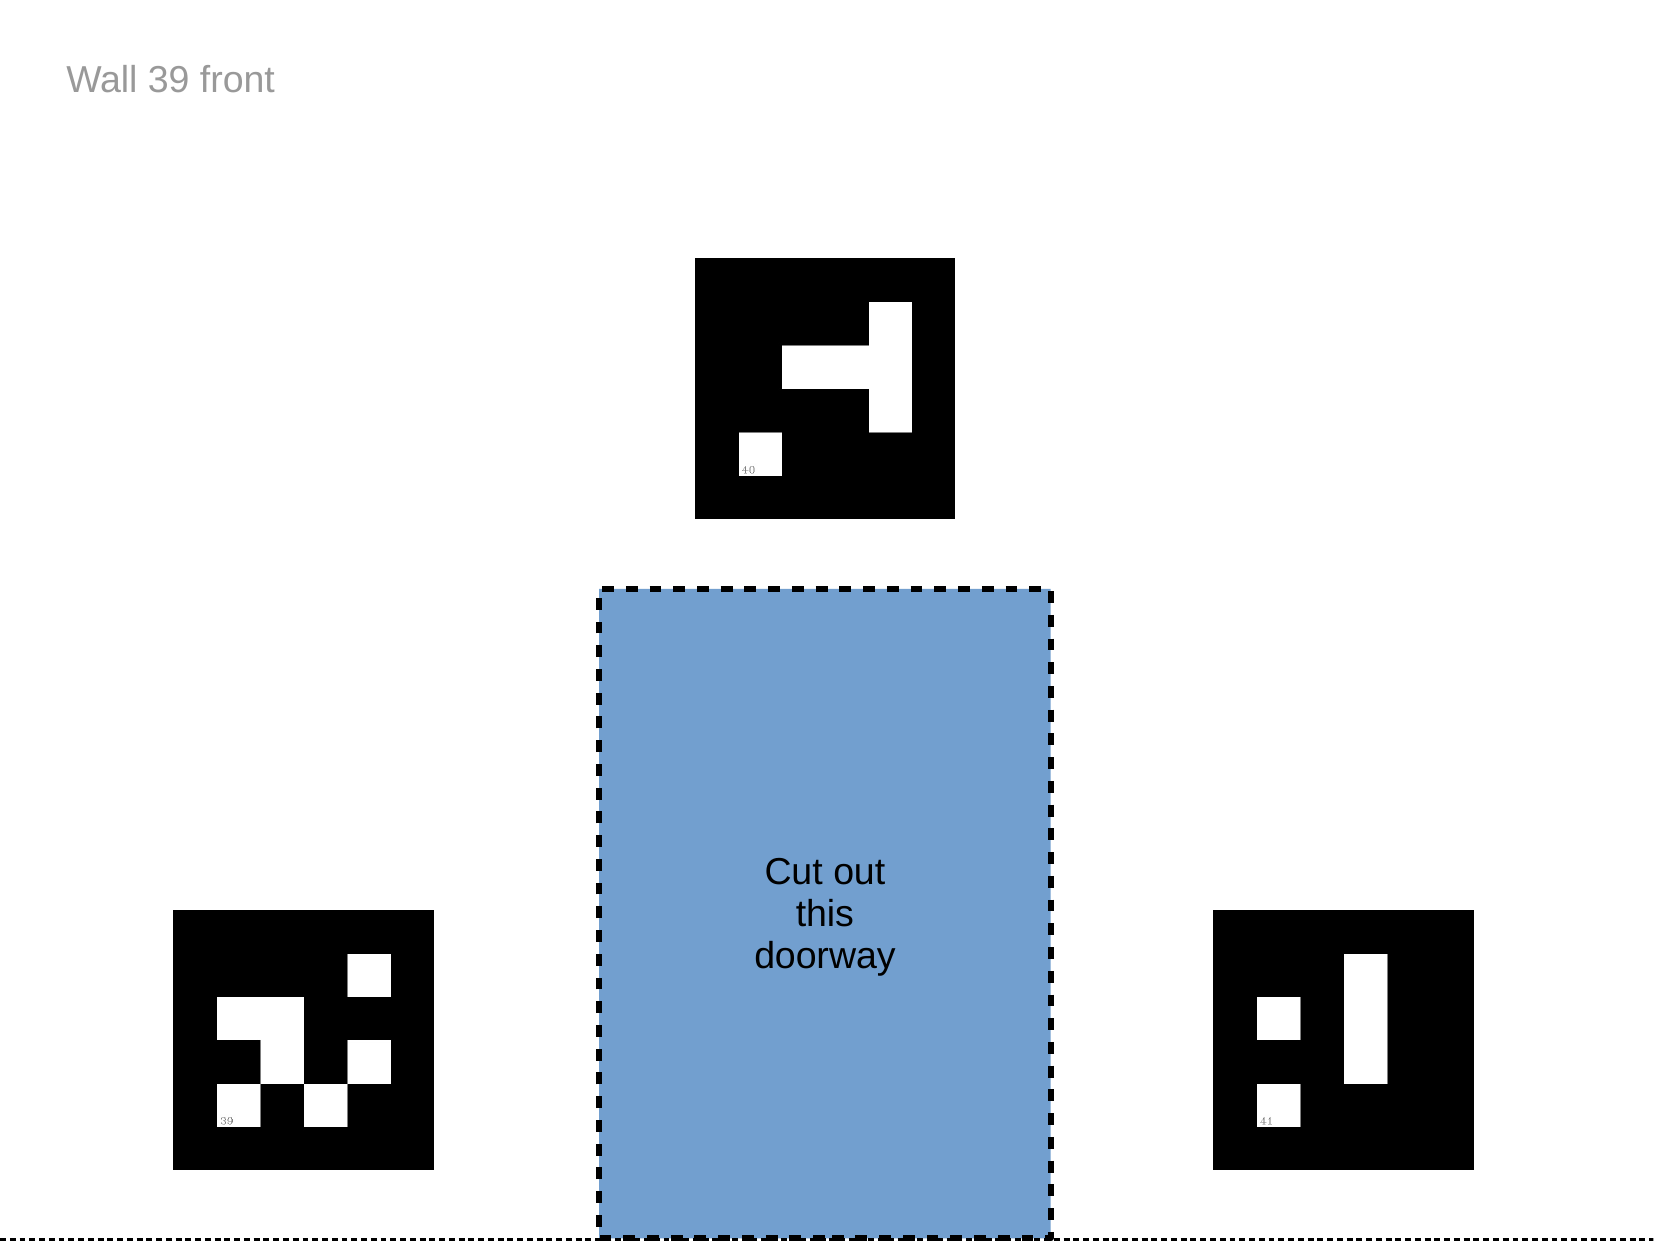

Wall 39 front
Cut out
this
doorway